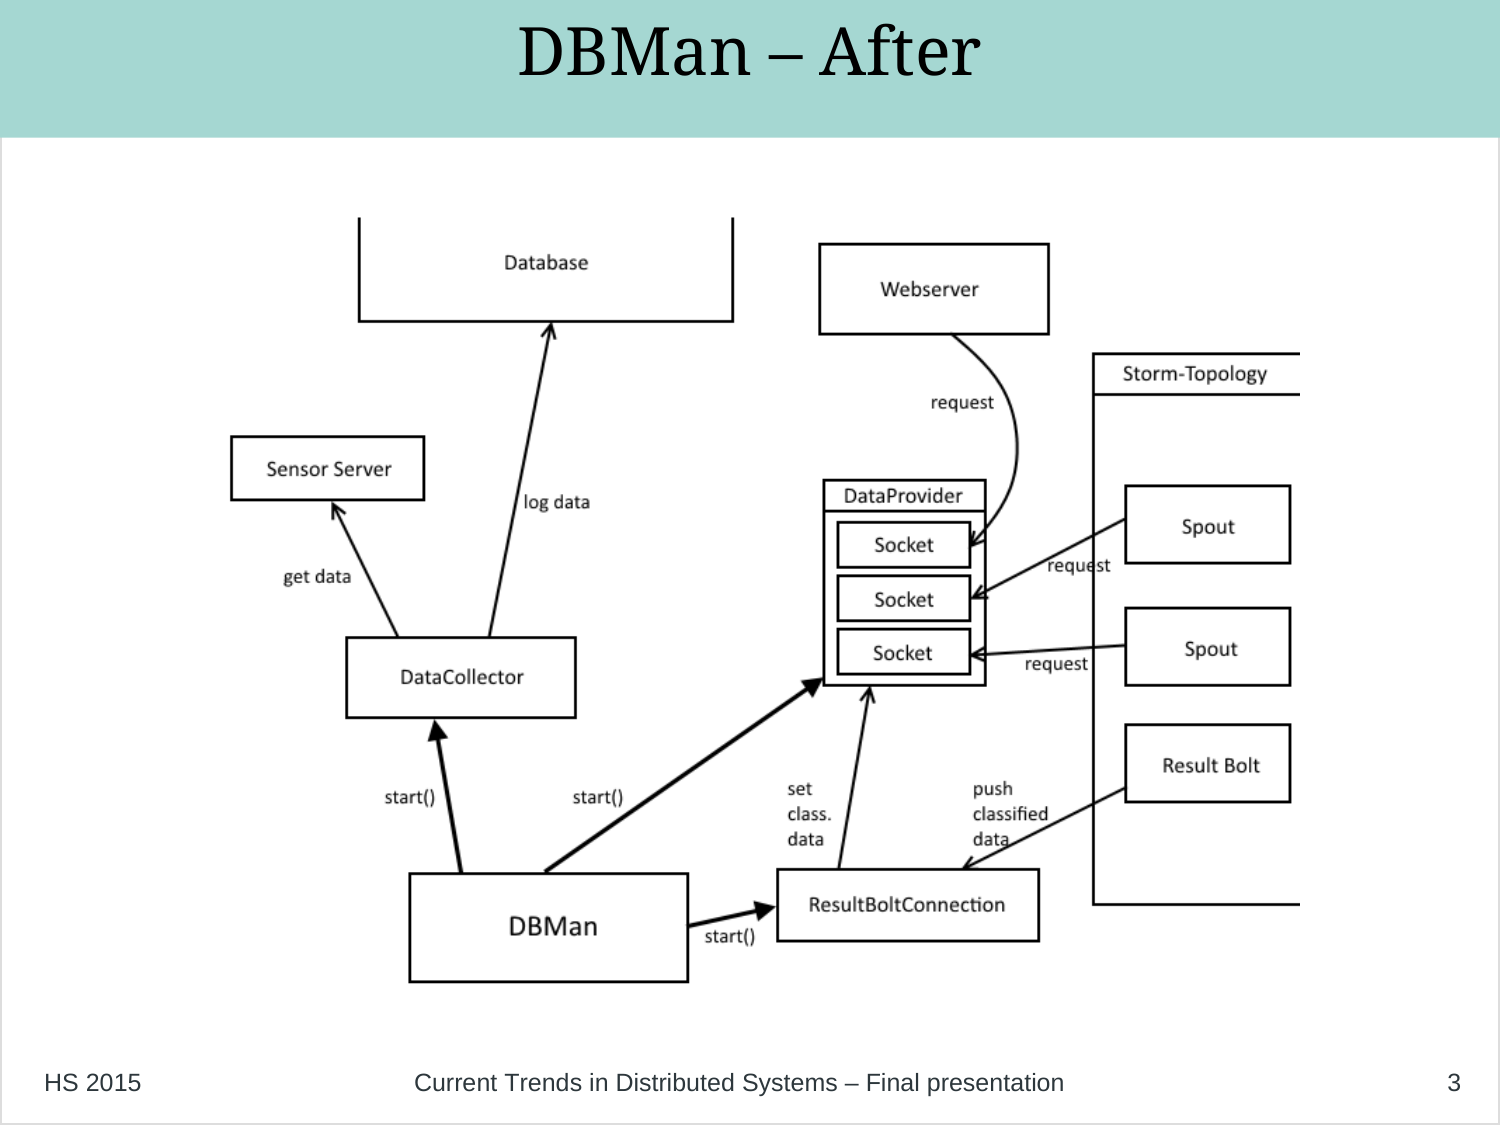

# DBMan – After
HS 2015
Current Trends in Distributed Systems – Final presentation